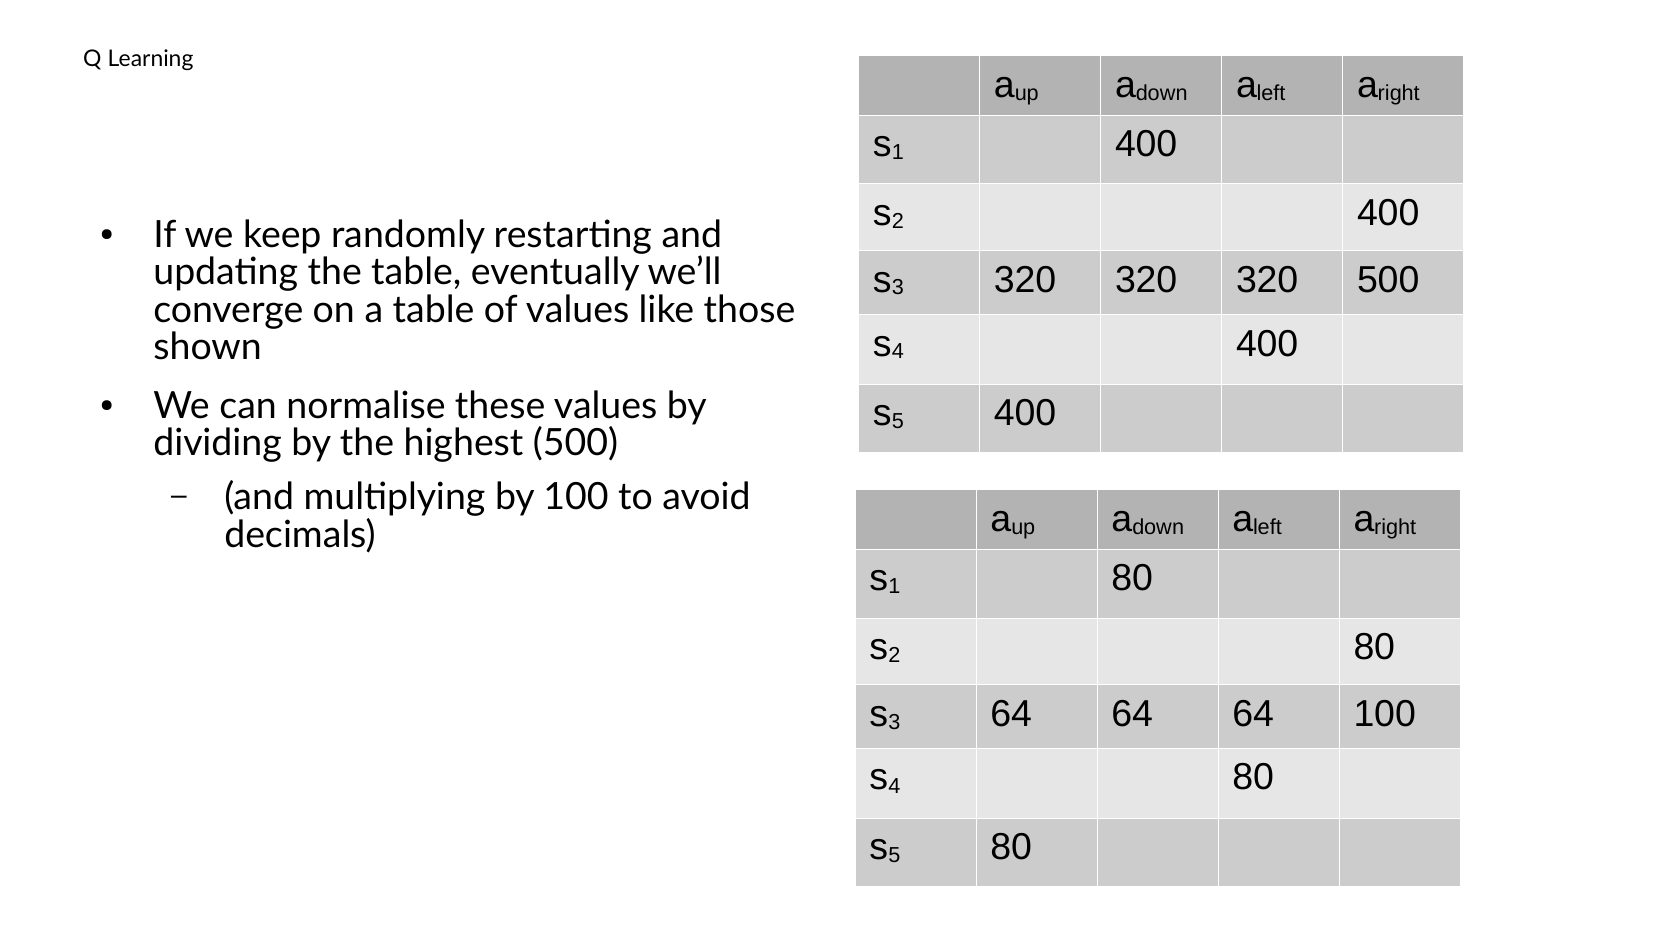

# Q Learning
| | aup | adown | aleft | aright |
| --- | --- | --- | --- | --- |
| s1 | | 400 | | |
| s2 | | | | 400 |
| s3 | 320 | 320 | 320 | 500 |
| s4 | | | 400 | |
| s5 | 400 | | | |
If we keep randomly restarting and updating the table, eventually we’ll converge on a table of values like those shown
We can normalise these values by dividing by the highest (500)
(and multiplying by 100 to avoid decimals)
| | aup | adown | aleft | aright |
| --- | --- | --- | --- | --- |
| s1 | | 80 | | |
| s2 | | | | 80 |
| s3 | 64 | 64 | 64 | 100 |
| s4 | | | 80 | |
| s5 | 80 | | | |